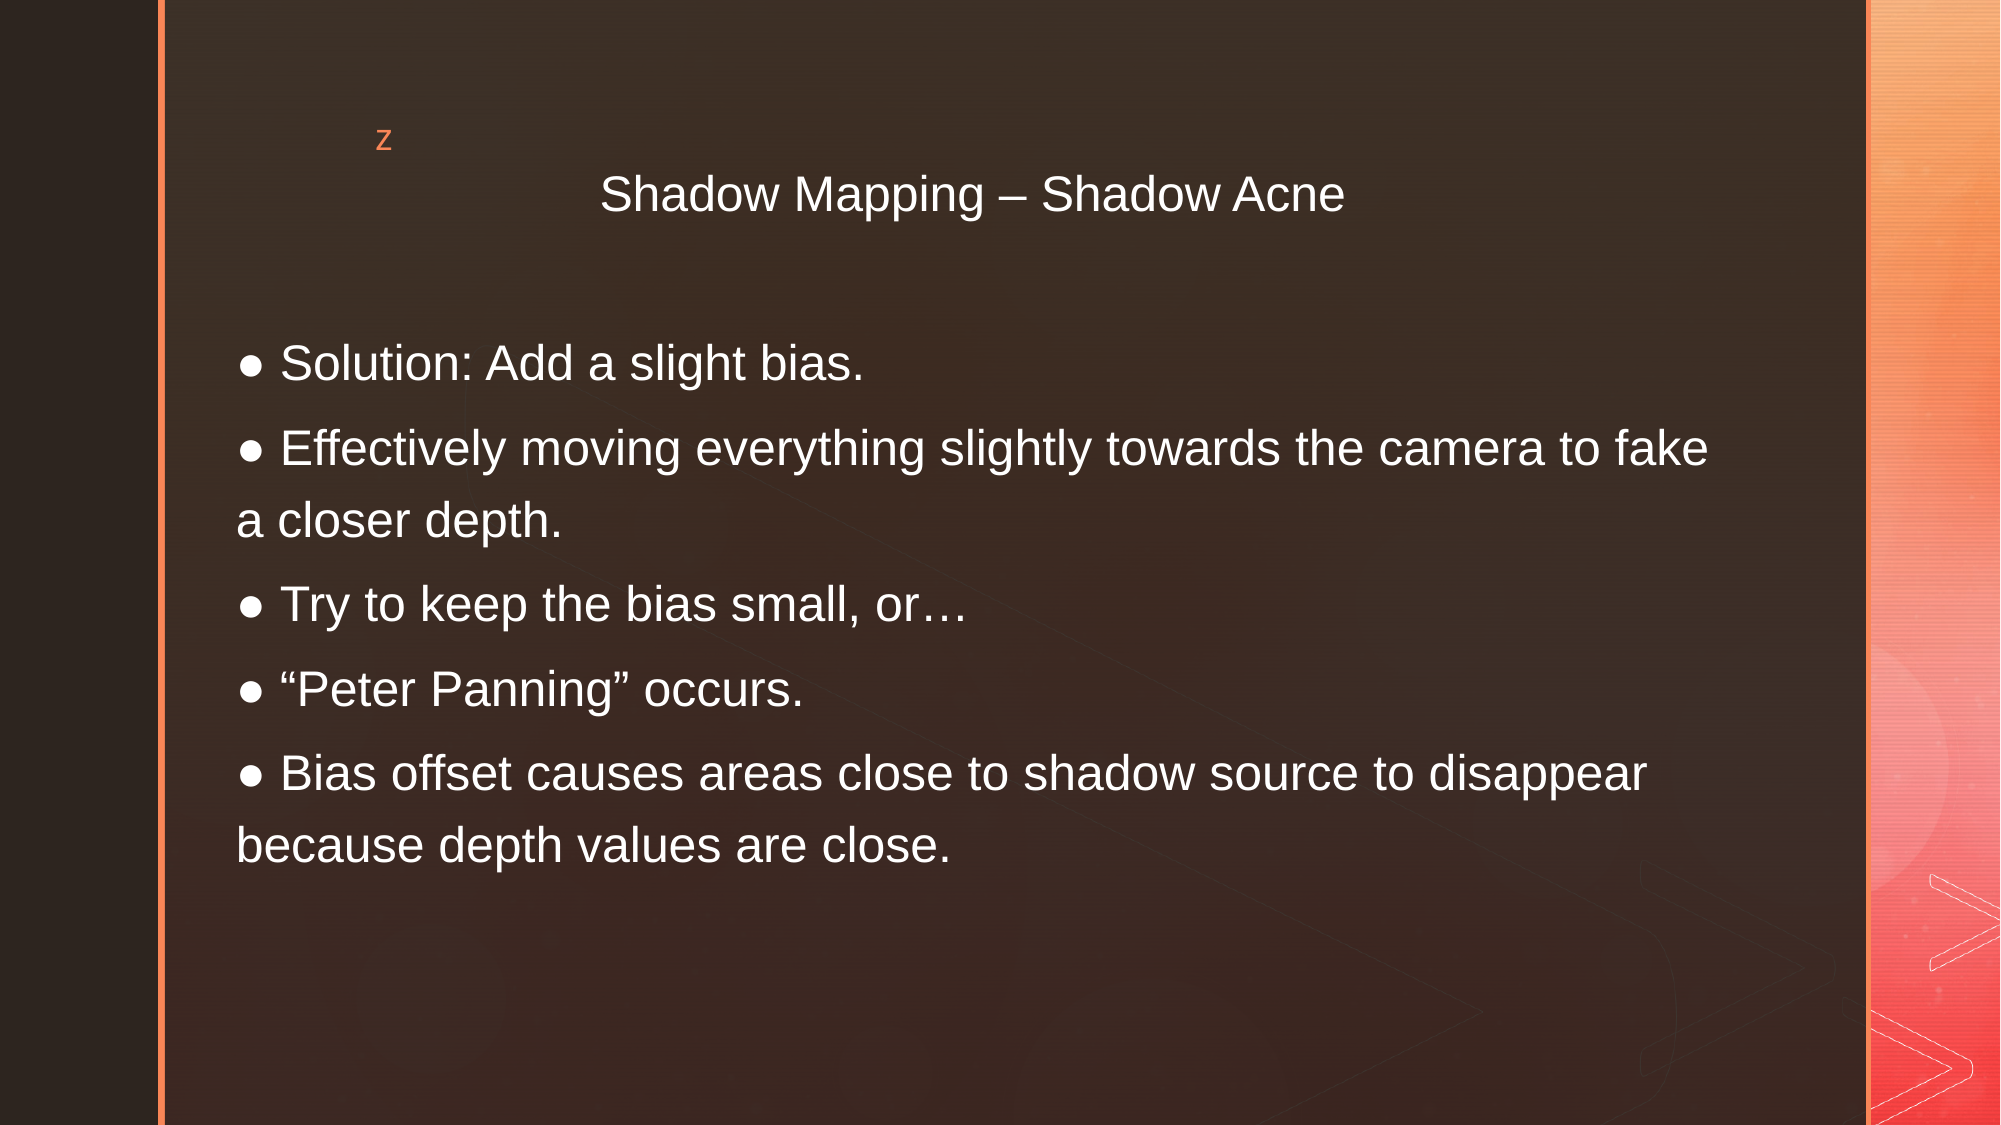

# Shadow Mapping – Shadow Acne
● Solution: Add a slight bias.
● Effectively moving everything slightly towards the camera to fake a closer depth.
● Try to keep the bias small, or…
● “Peter Panning” occurs.
● Bias offset causes areas close to shadow source to disappear because depth values are close.